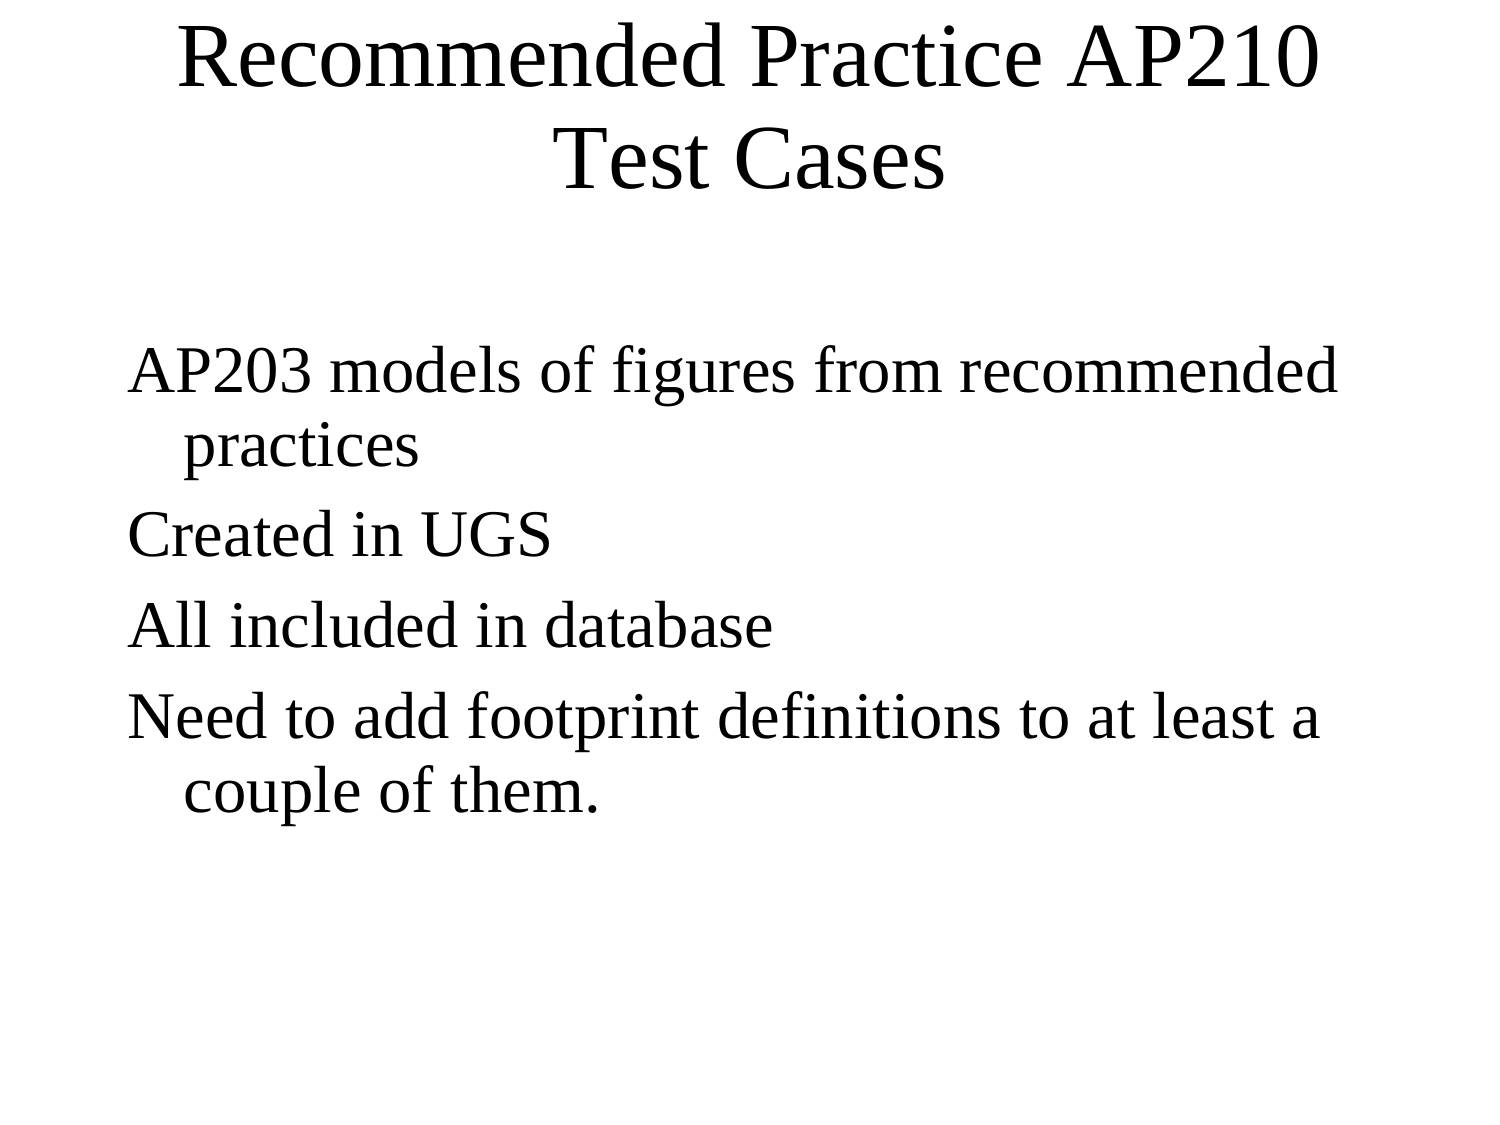

# Recommended Practice AP210 Test Cases
AP203 models of figures from recommended practices
Created in UGS
All included in database
Need to add footprint definitions to at least a couple of them.